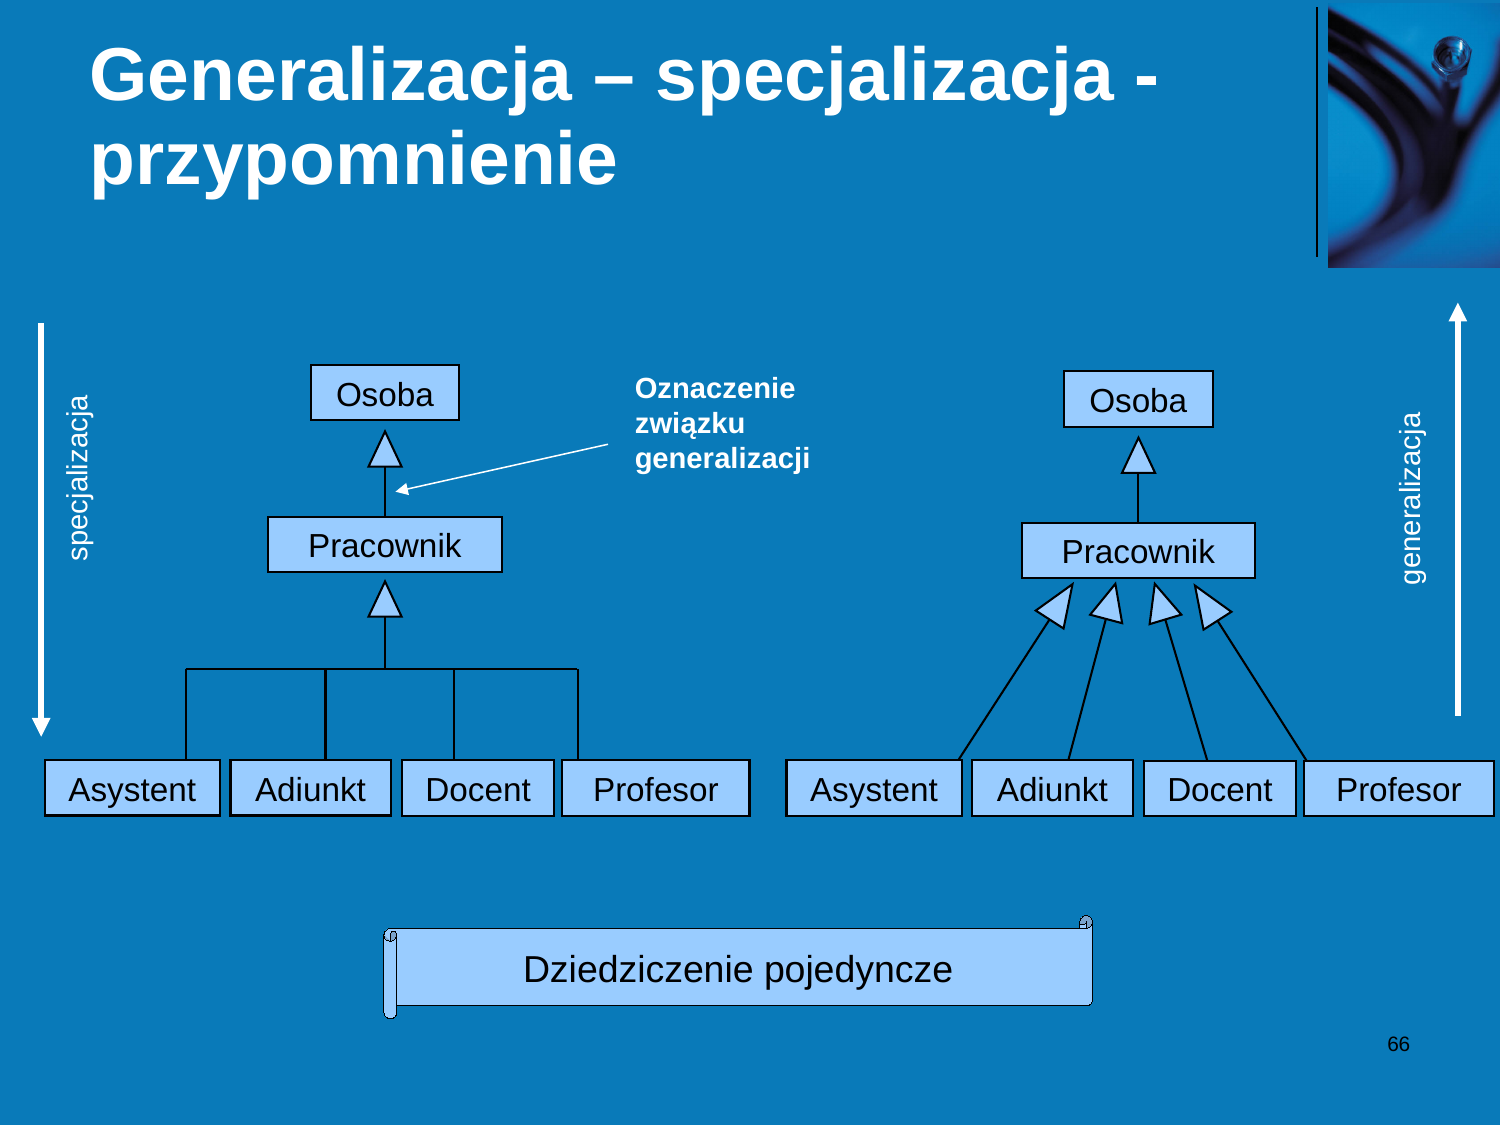

# Generalizacja – specjalizacja - przypomnienie
Oznaczenie związku generalizacji
Osoba
Osoba
specjalizacja
generalizacja
Pracownik
Pracownik
Asystent
Adiunkt
Docent
Profesor
Asystent
Adiunkt
Docent
Profesor
Dziedziczenie pojedyncze
66